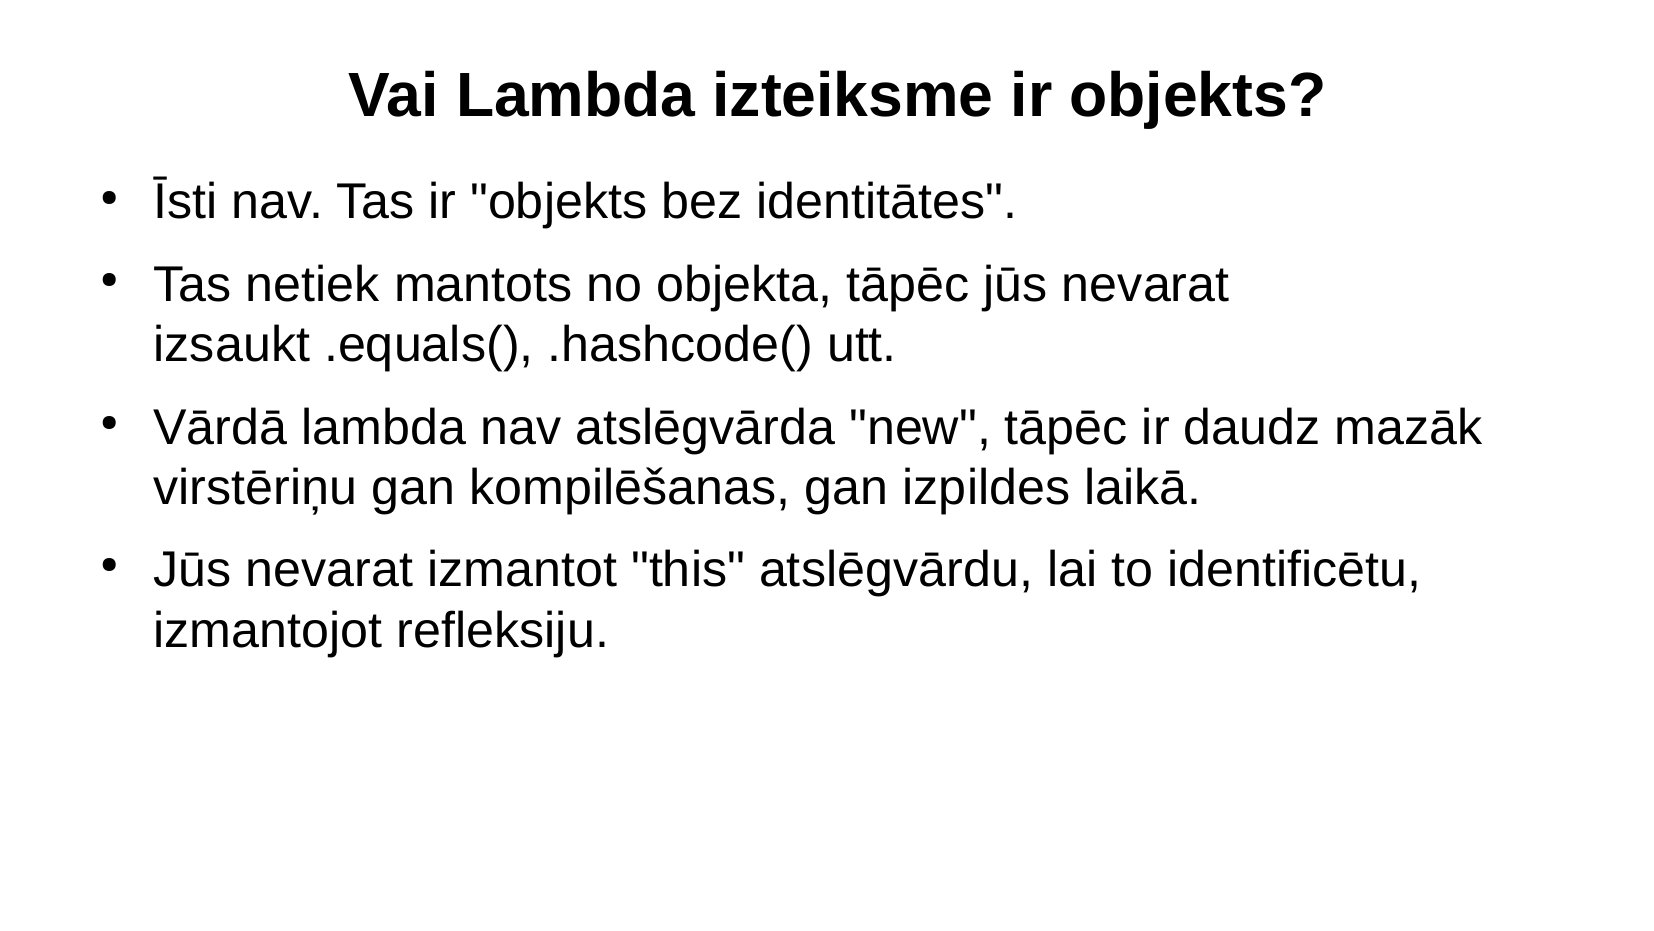

# Vai Lambda izteiksme ir objekts?
Īsti nav. Tas ir "objekts bez identitātes".
Tas netiek mantots no objekta, tāpēc jūs nevarat izsaukt .equals(), .hashcode() utt.
Vārdā lambda nav atslēgvārda "new", tāpēc ir daudz mazāk virstēriņu gan kompilēšanas, gan izpildes laikā.
Jūs nevarat izmantot "this" atslēgvārdu, lai to identificētu, izmantojot refleksiju.